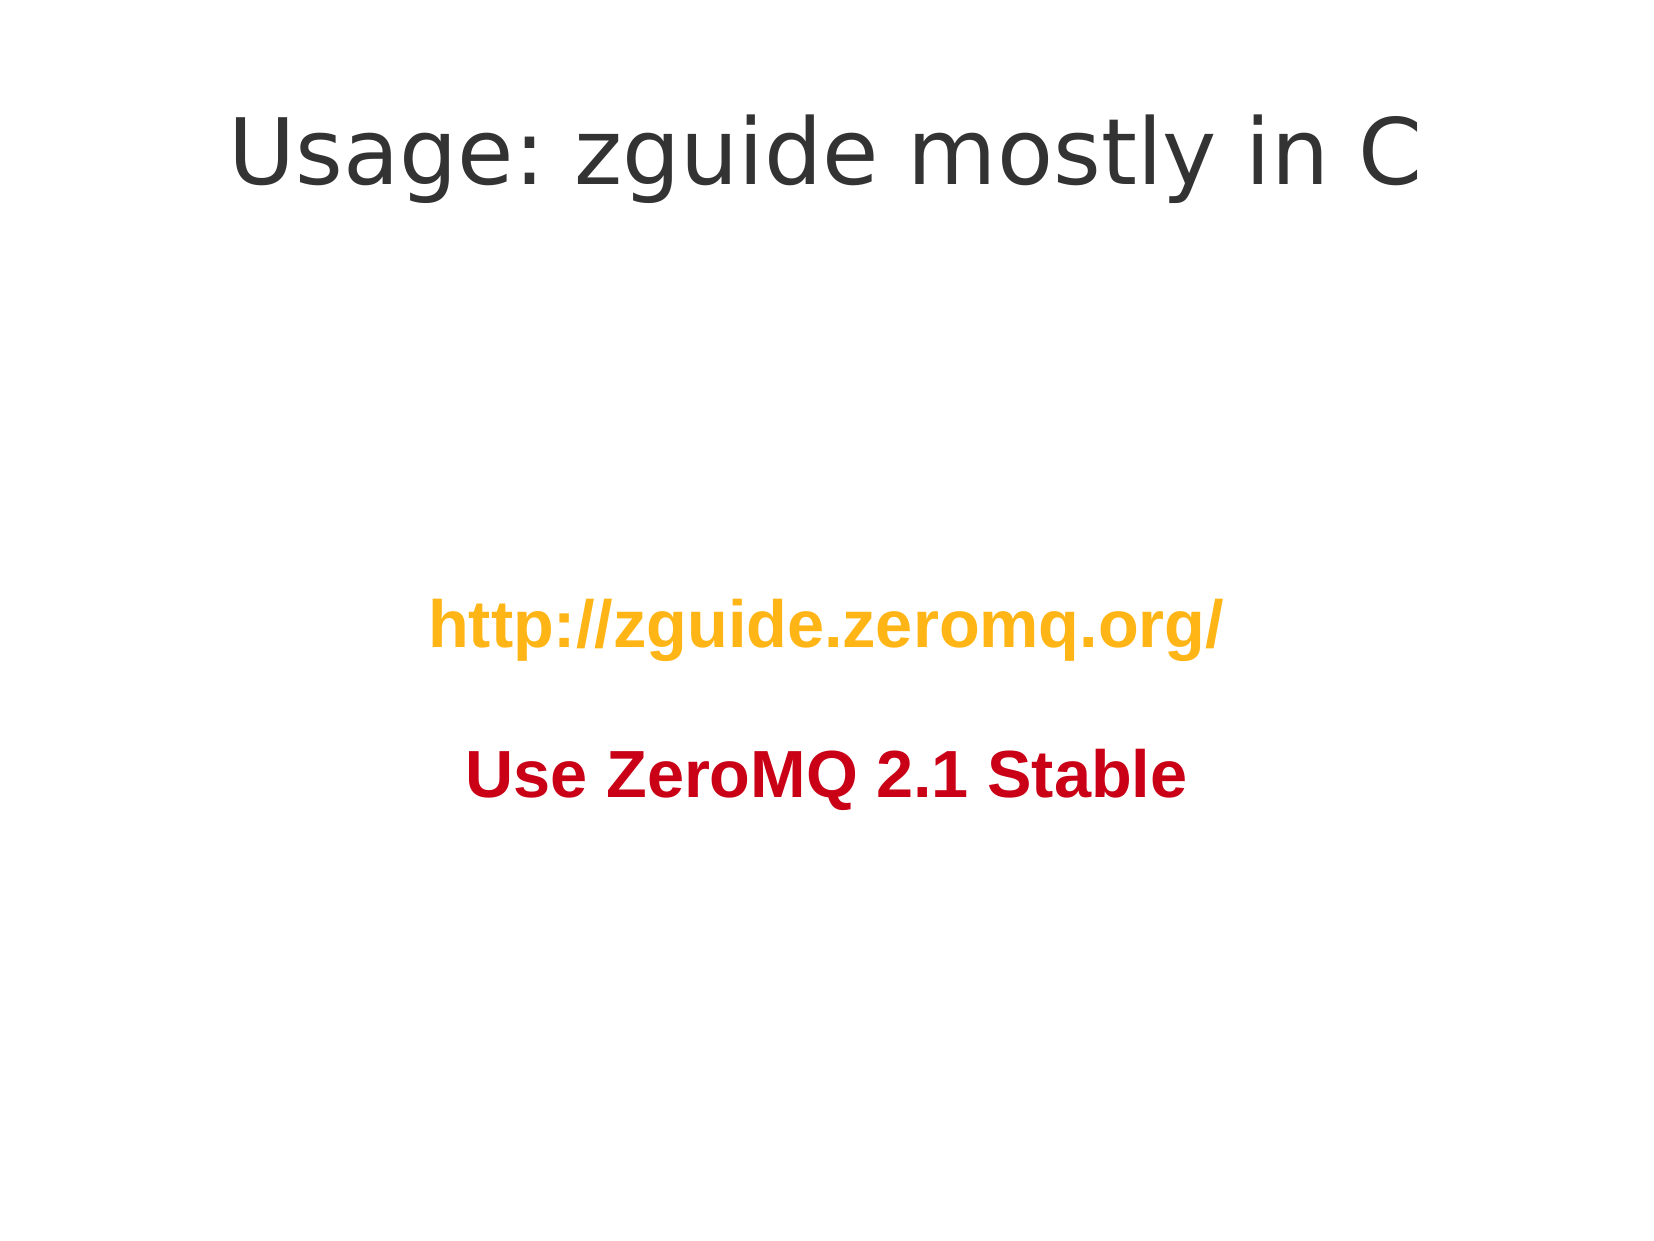

# Usage: zguide mostly in C
http://zguide.zeromq.org/
Use ZeroMQ 2.1 Stable